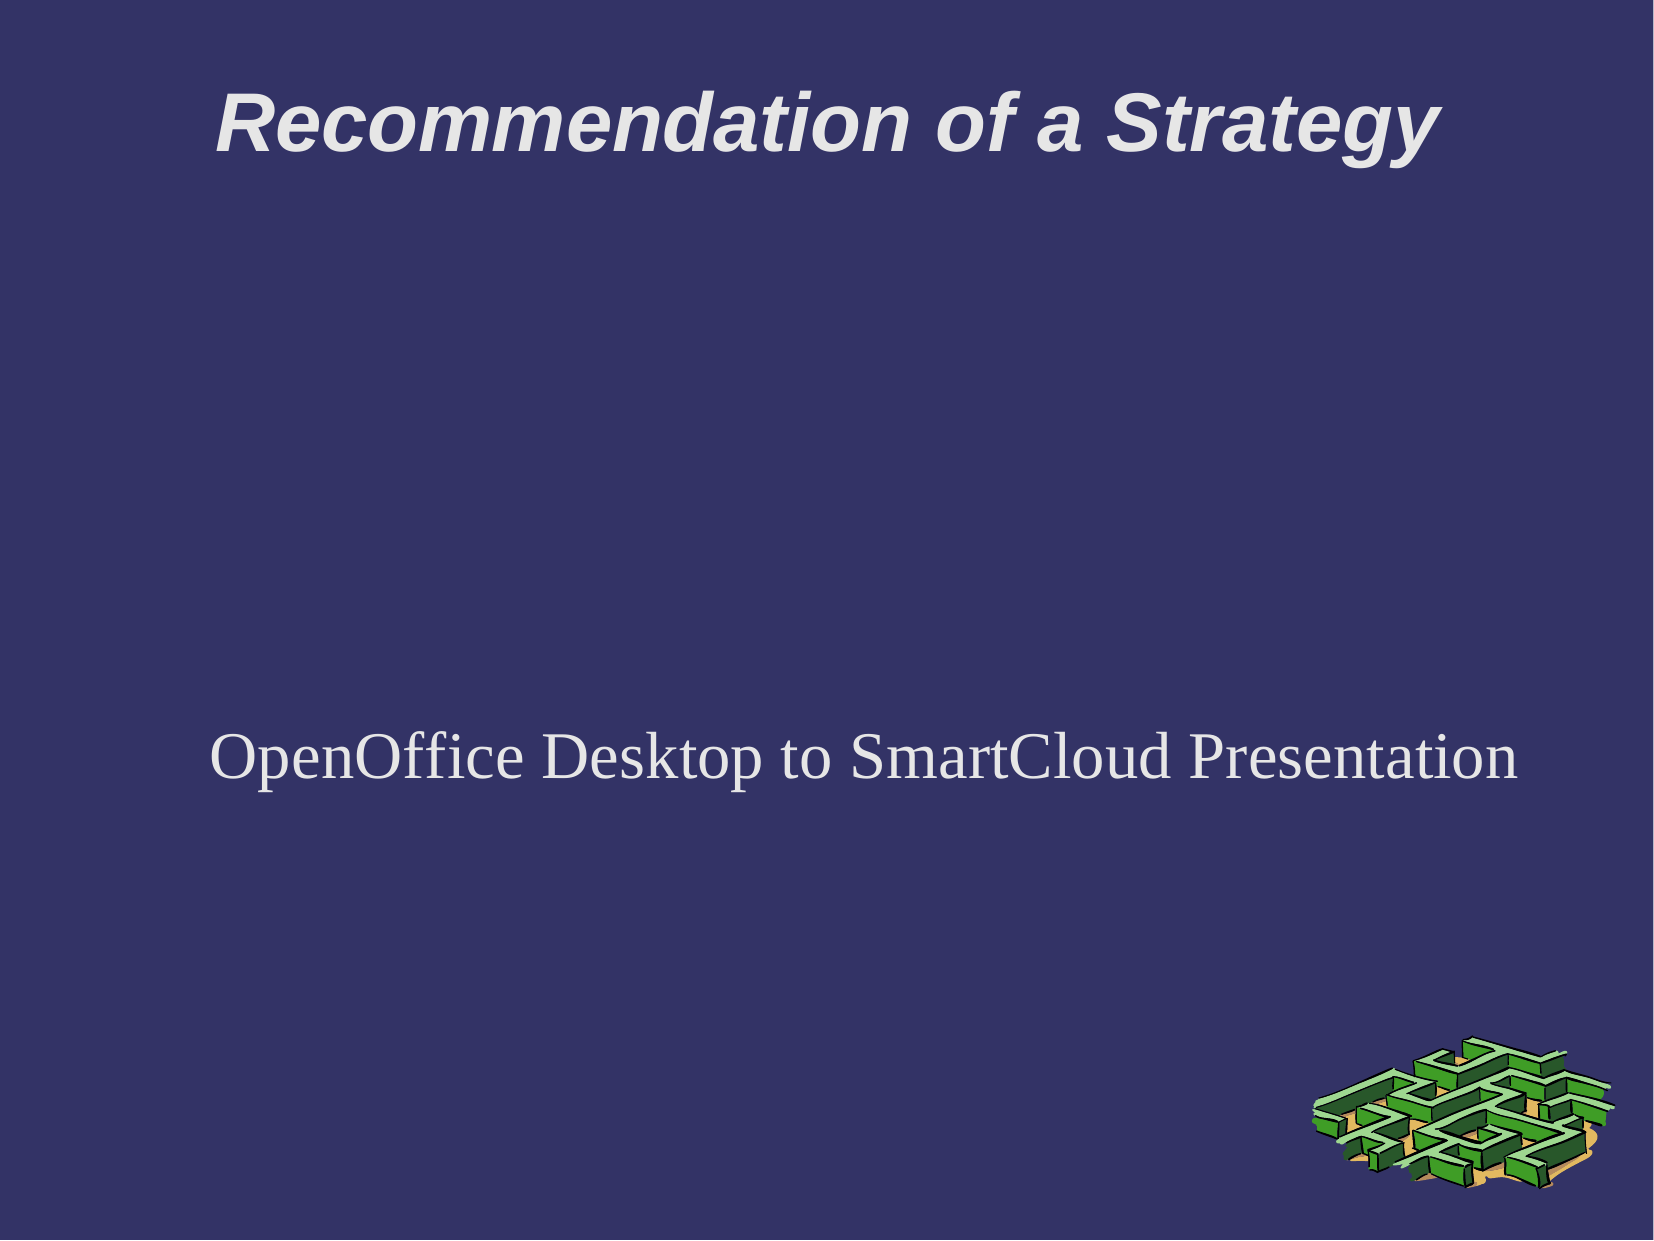

# Recommendation of a Strategy
OpenOffice Desktop to SmartCloud Presentation